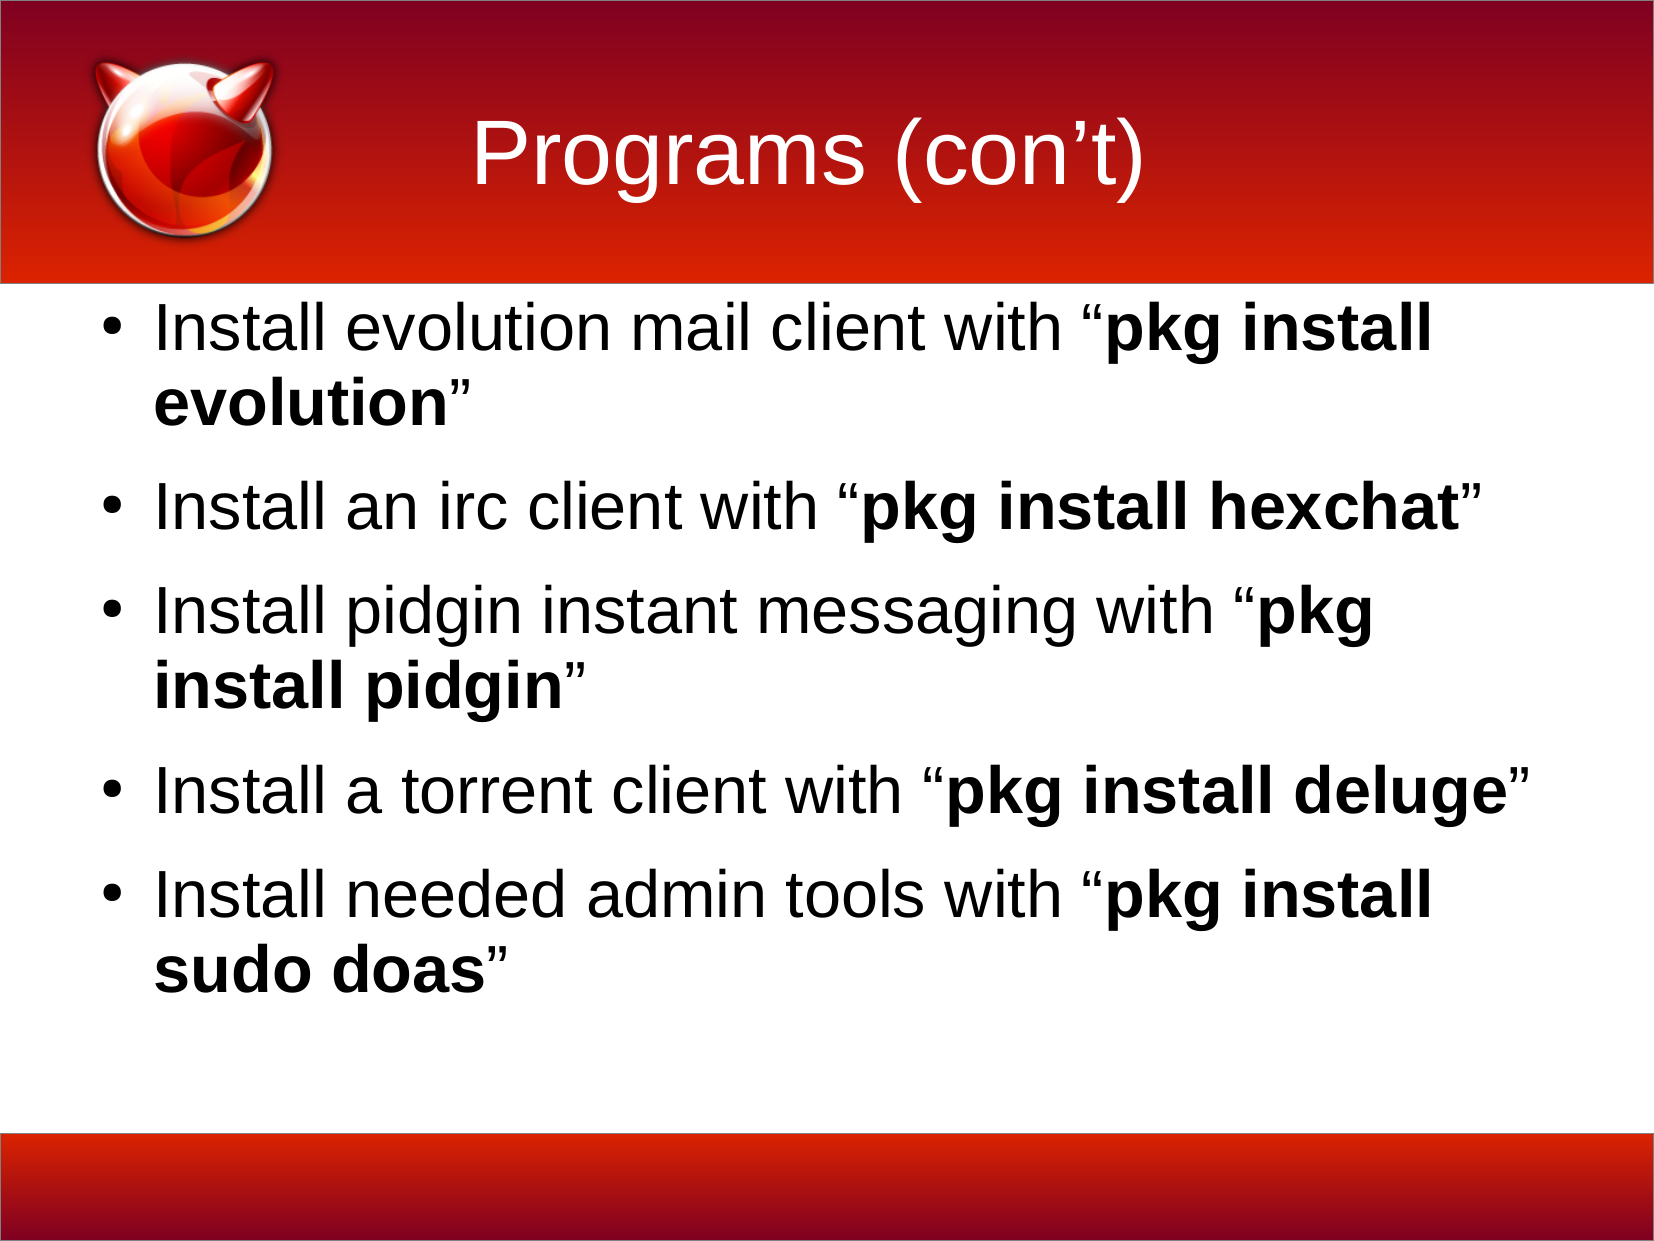

# Programs (con’t)
Install evolution mail client with “pkg install evolution”
Install an irc client with “pkg install hexchat”
Install pidgin instant messaging with “pkg install pidgin”
Install a torrent client with “pkg install deluge”
Install needed admin tools with “pkg install sudo doas”